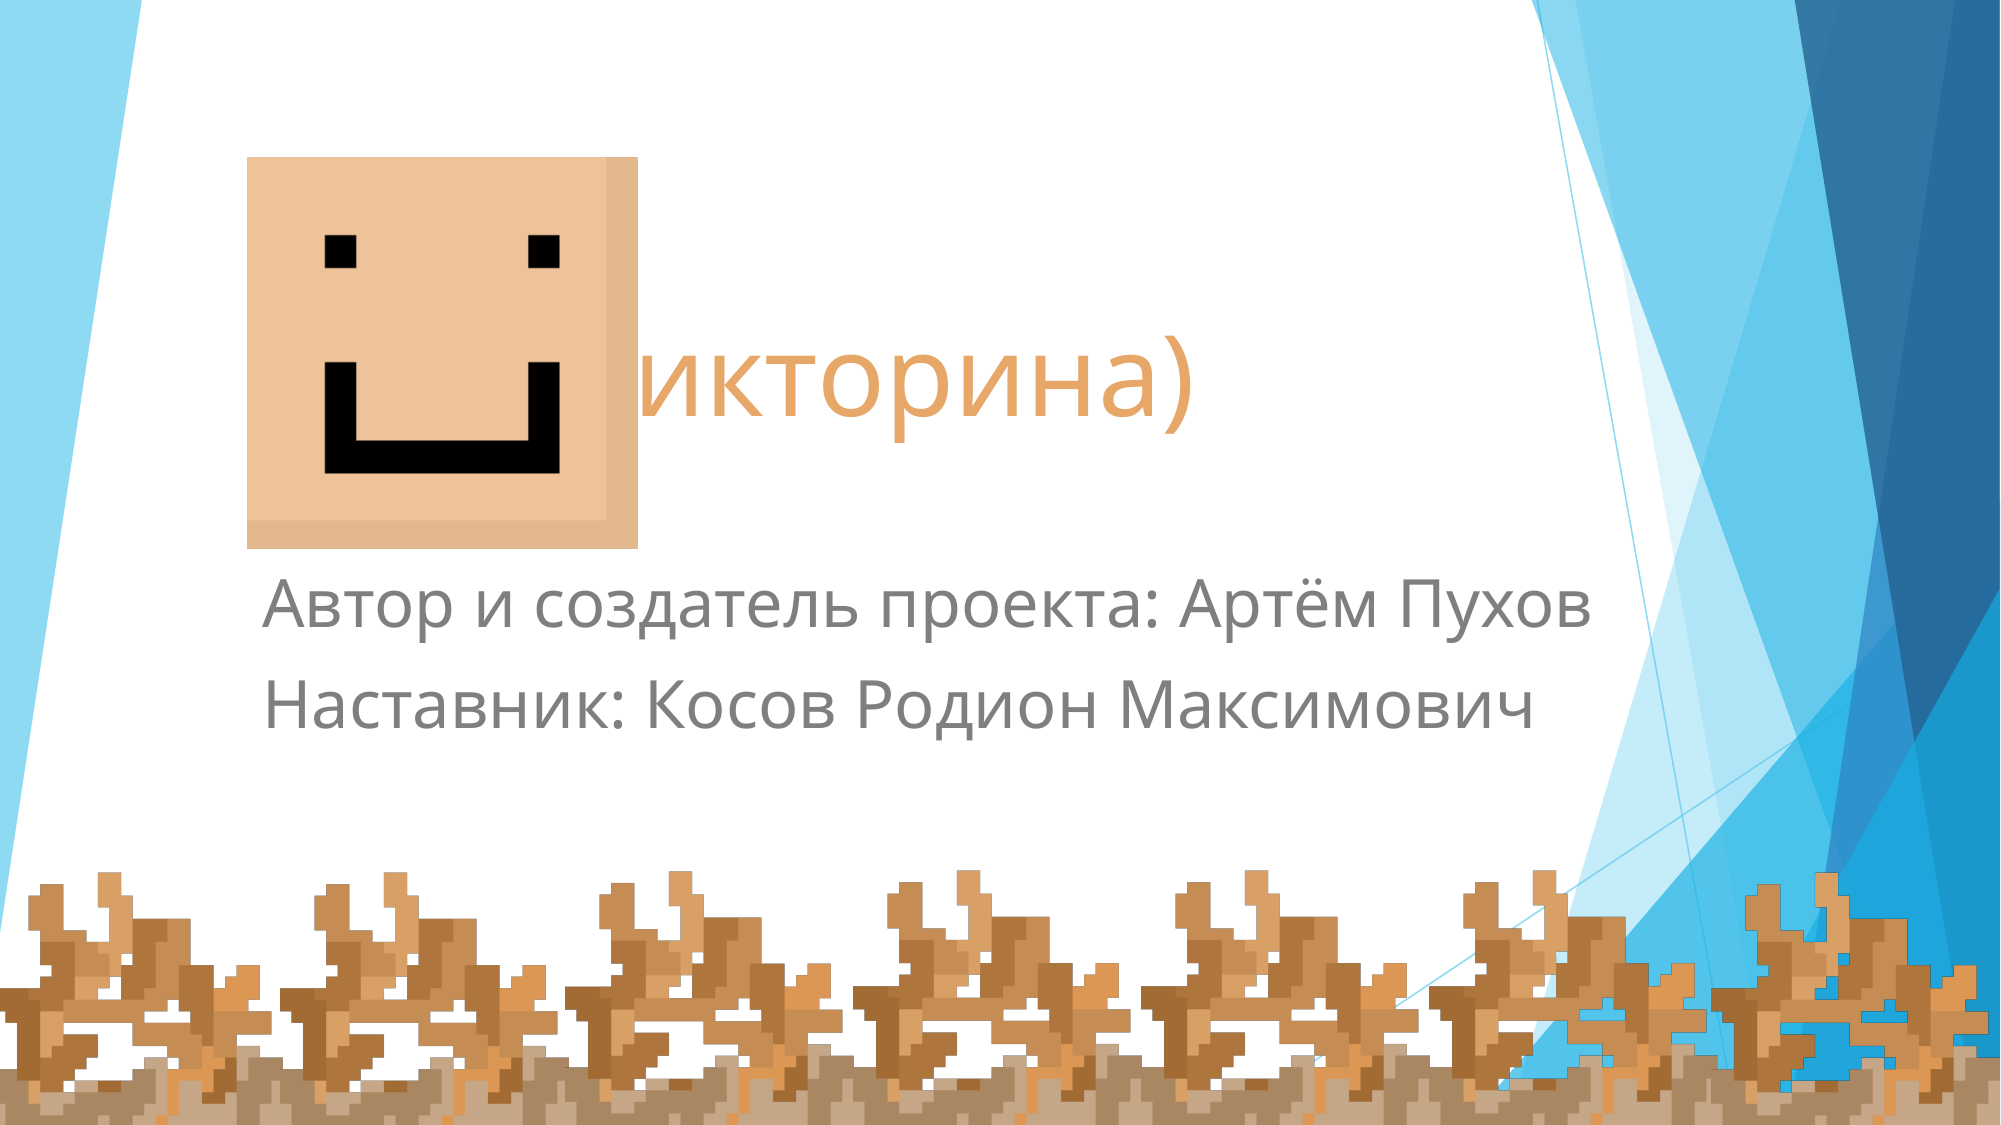

# QUIZ(викторина)
Автор и создатель проекта: Артём Пухов
Наставник: Косов Родион Максимович